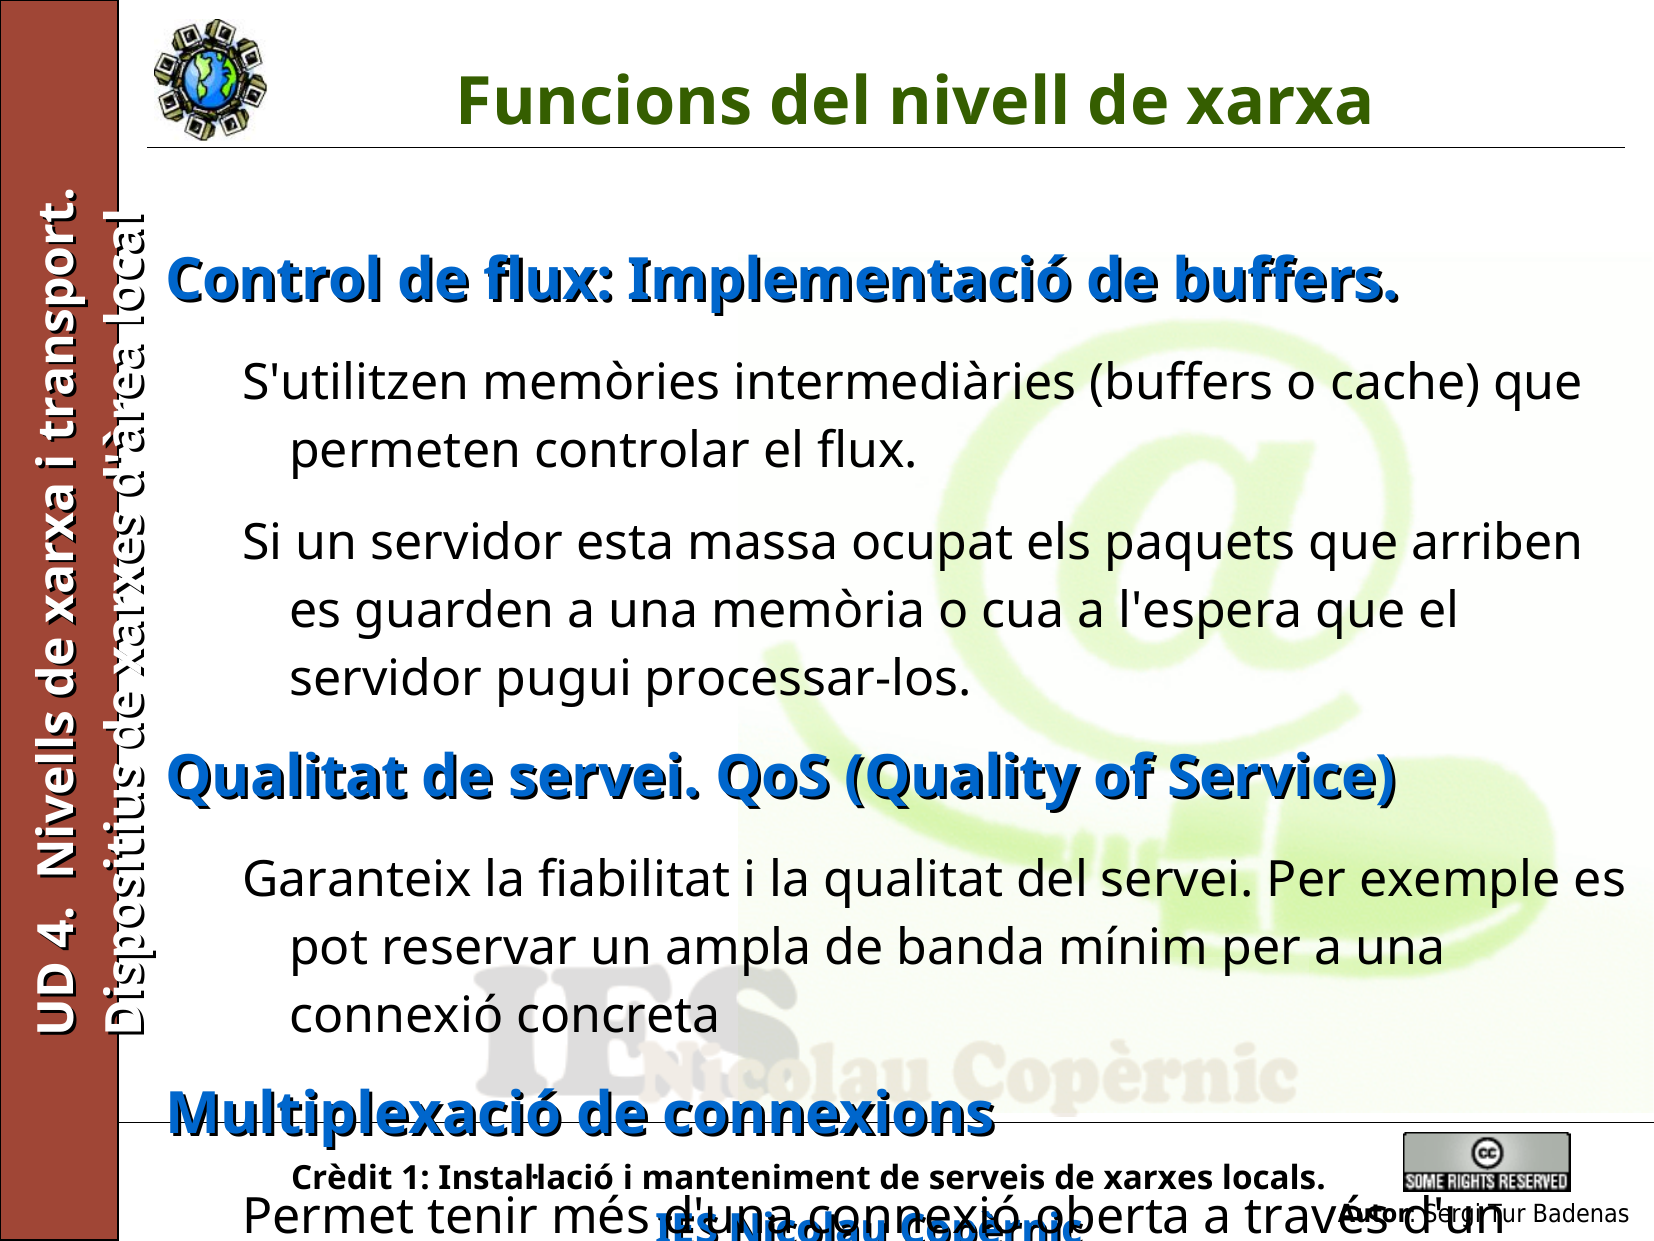

# Funcions del nivell de xarxa
Control de flux: Implementació de buffers.
S'utilitzen memòries intermediàries (buffers o cache) que permeten controlar el flux.
Si un servidor esta massa ocupat els paquets que arriben es guarden a una memòria o cua a l'espera que el servidor pugui processar-los.
Qualitat de servei. QoS (Quality of Service)
Garanteix la fiabilitat i la qualitat del servei. Per exemple es pot reservar un ampla de banda mínim per a una connexió concreta
Multiplexació de connexions
Permet tenir més d'una connexió oberta a través d'un mateix medi físic. S'utilitzen ports i el concepte de sockets.